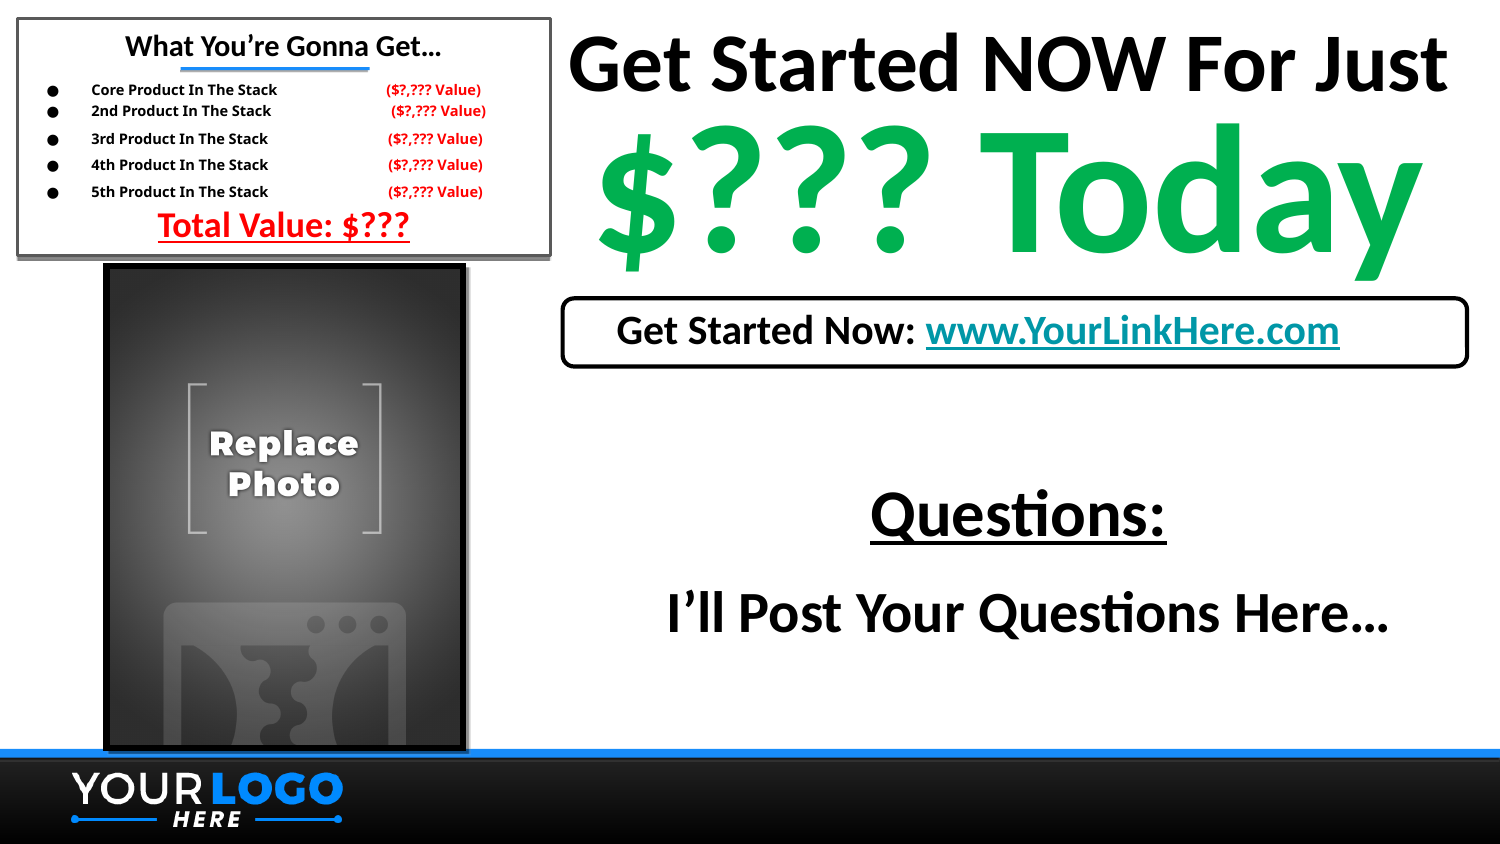

Get Started NOW For Just
What You’re Gonna Get…
$??? Today
Core Product In The Stack ($?,??? Value)
2nd Product In The Stack ($?,??? Value)
# 3rd Product In The Stack ($?,??? Value)
4th Product In The Stack ($?,??? Value)
5th Product In The Stack ($?,??? Value)
Total Value: $???
Get Started Now: www.YourLinkHere.com
Questions:
I’ll Post Your Questions Here…